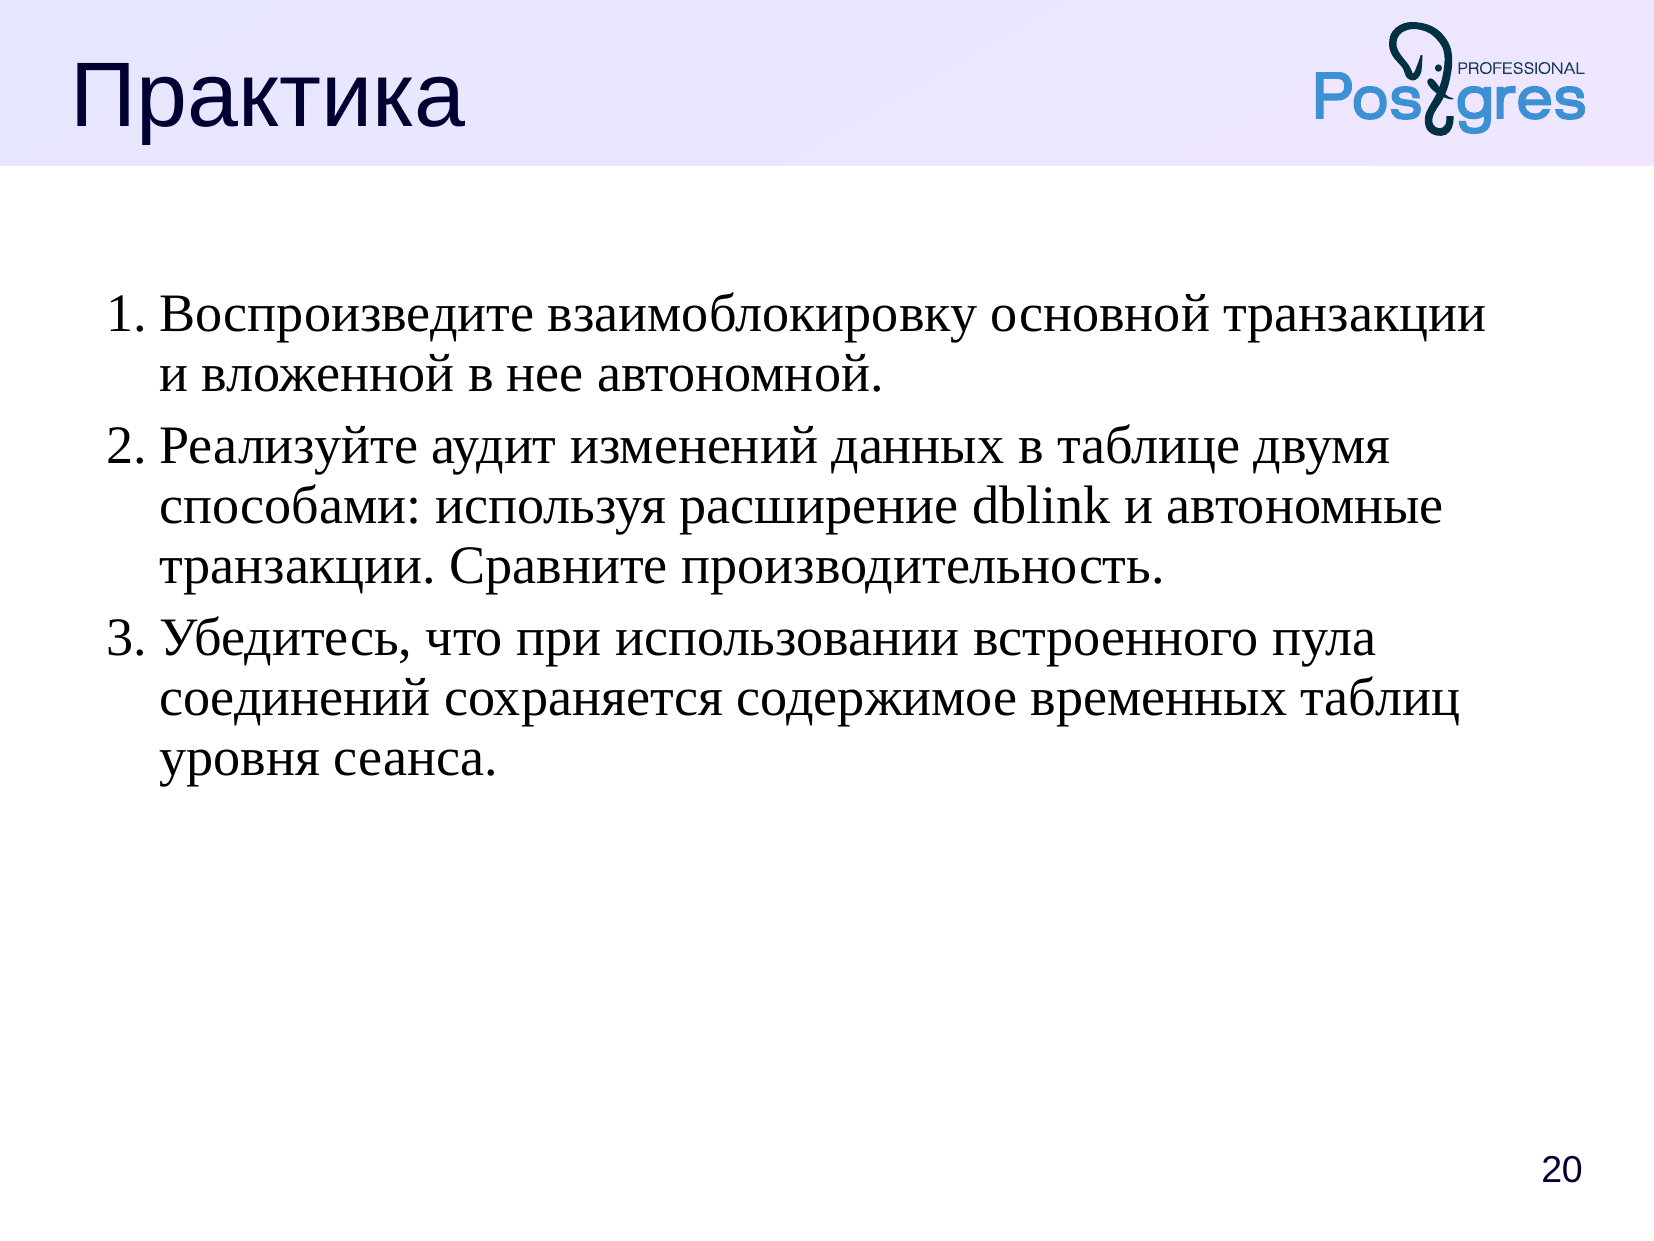

# Практика
Воспроизведите взаимоблокировку основной транзакции
и вложенной в нее автономной.
Реализуйте аудит изменений данных в таблице двумя способами: используя расширение dblink и автономные транзакции. Сравните производительность.
Убедитесь, что при использовании встроенного пула соединений сохраняется содержимое временных таблиц уровня сеанса.